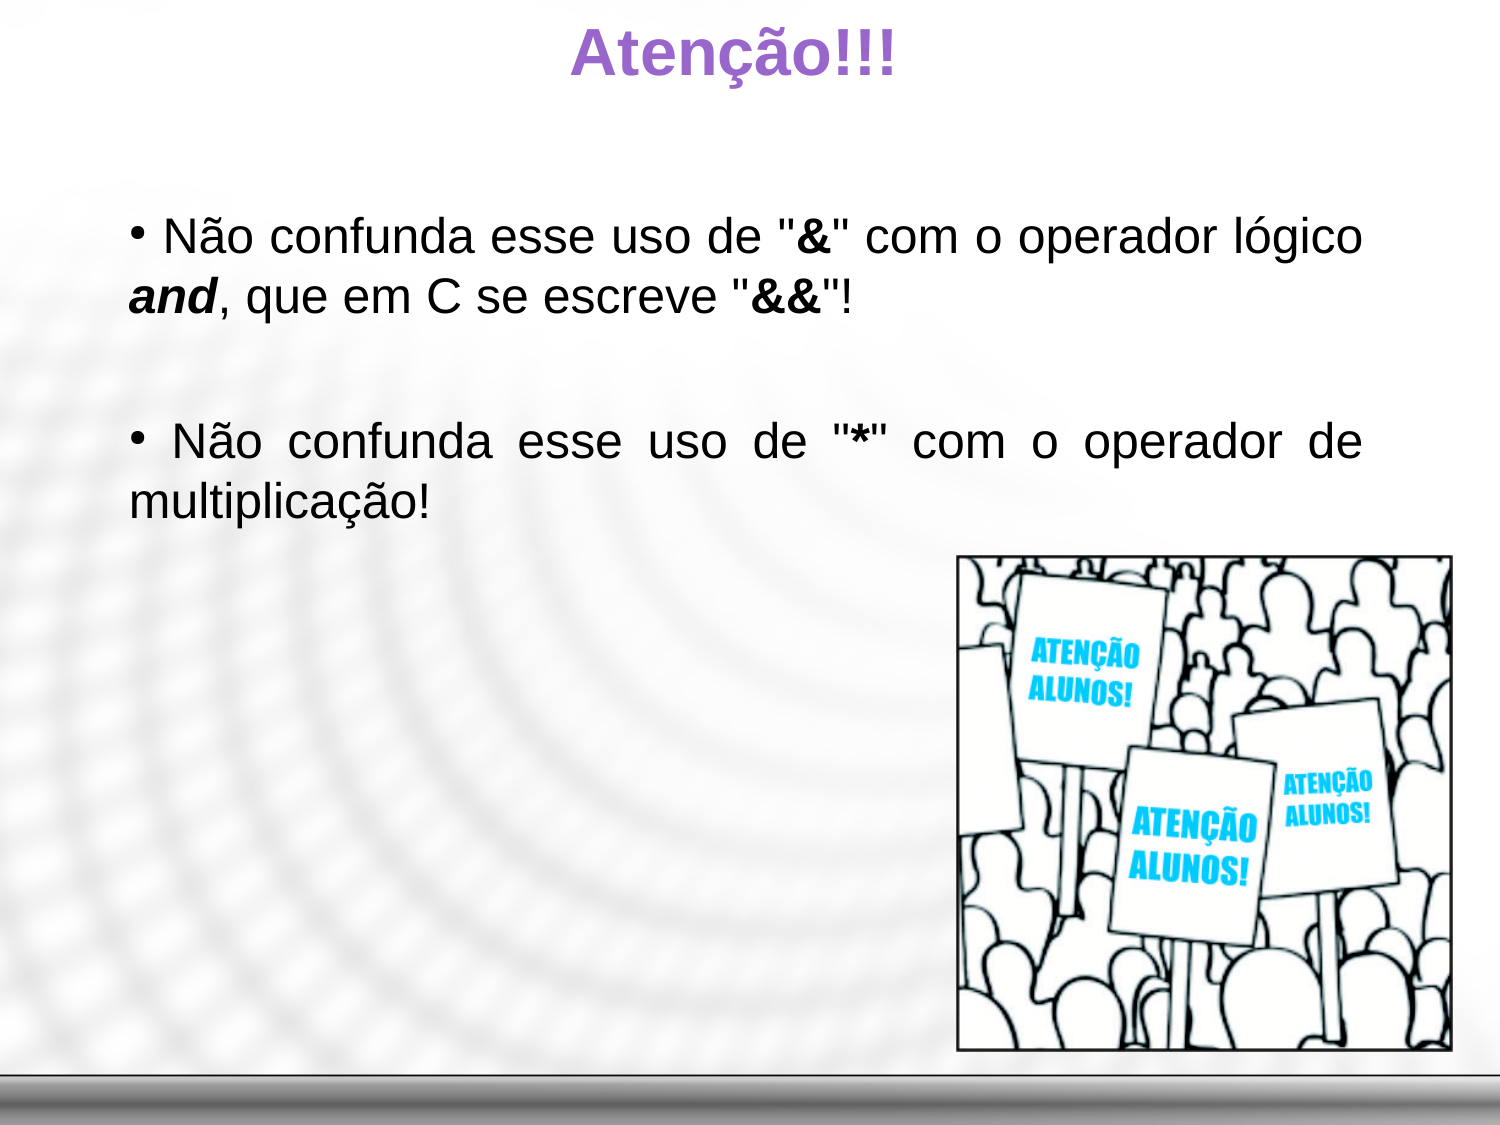

# Atenção!!!
 Não confunda esse uso de "&" com o operador lógico and, que em C se escreve "&&"!
 Não confunda esse uso de "*" com o operador de multiplicação!